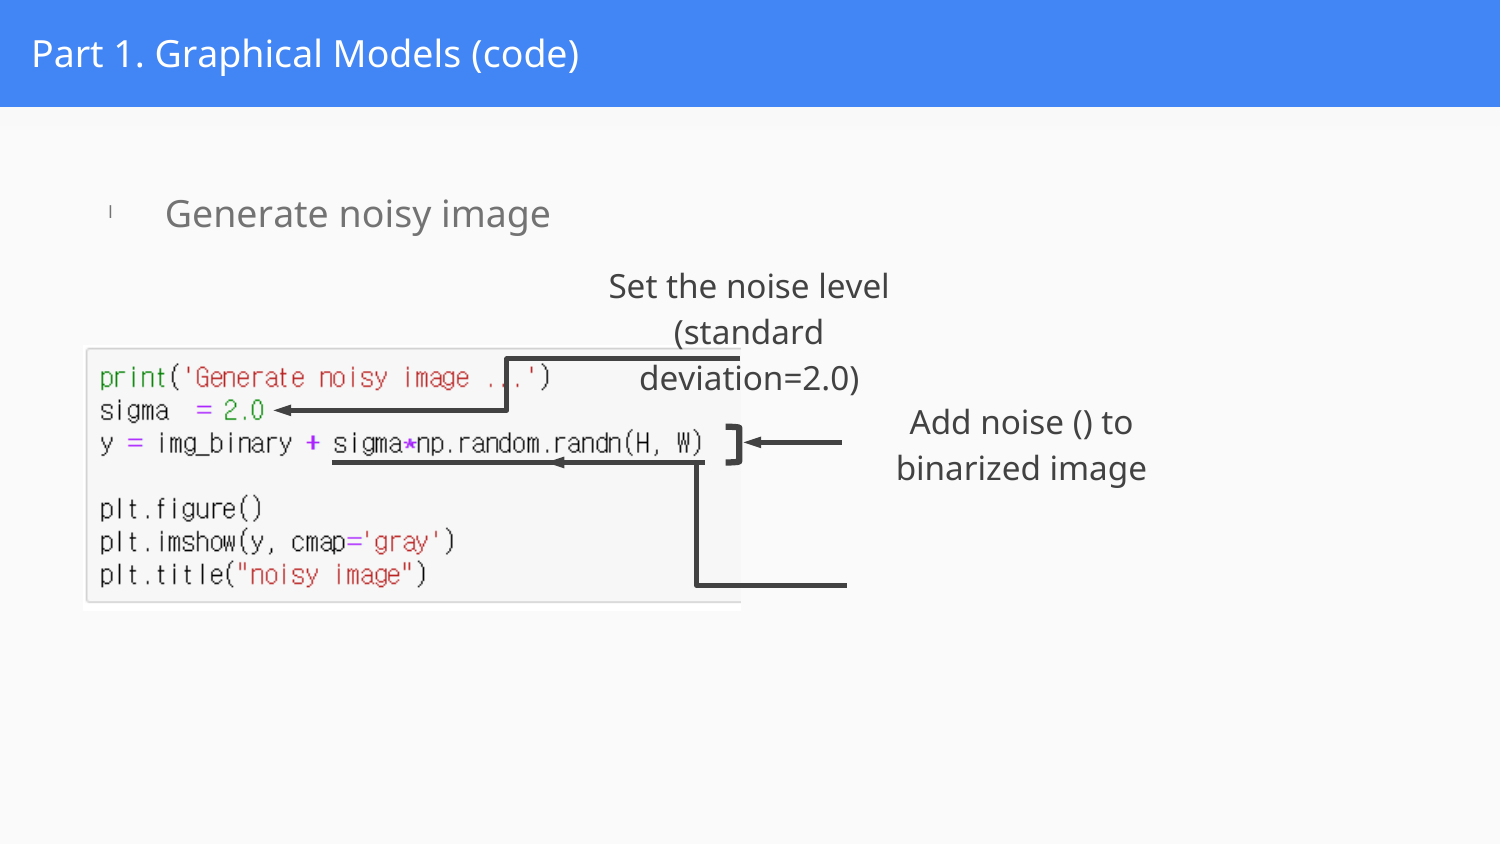

# Part 1. Graphical Models (code)
Generate noisy image
Set the noise level (standard deviation=2.0)
Add noise () to binarized image